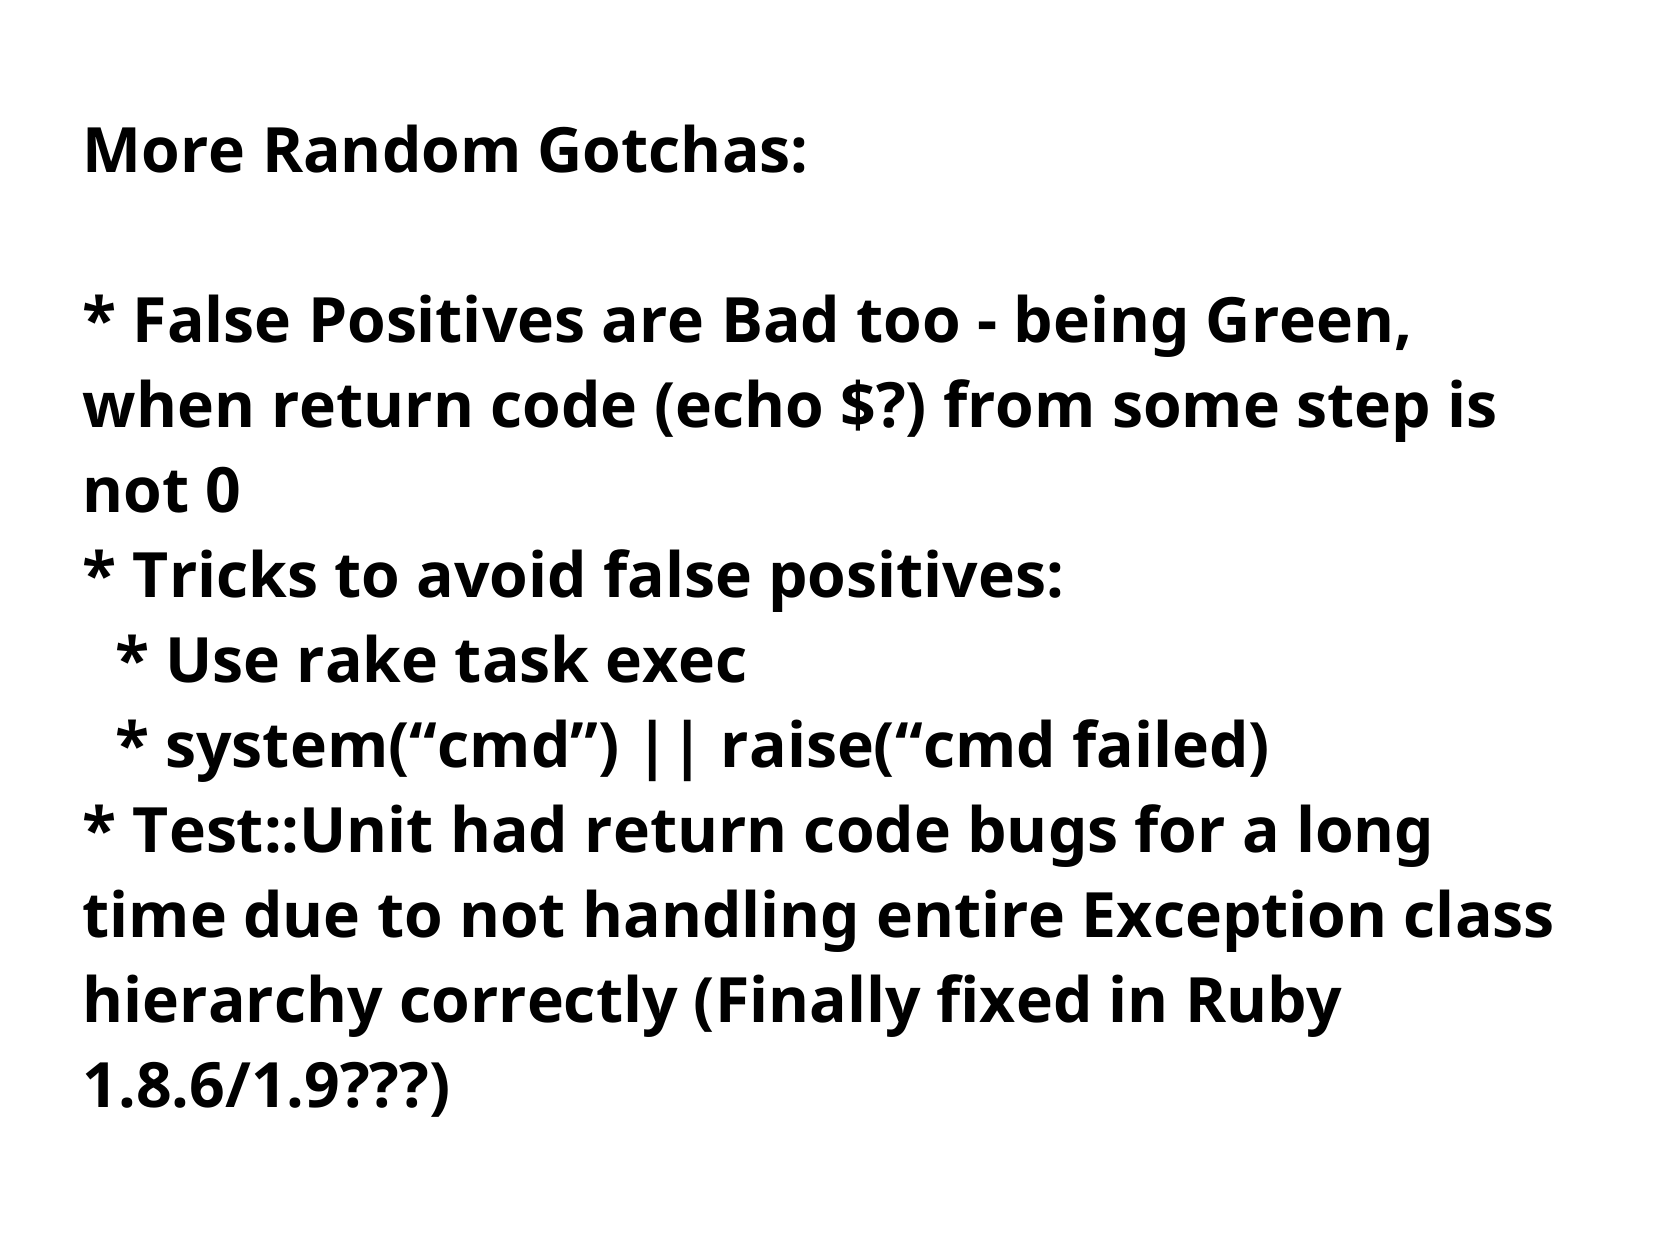

# More Random Gotchas: * False Positives are Bad too - being Green, when return code (echo $?) from some step is not 0 * Tricks to avoid false positives: * Use rake task exec * system(“cmd”) || raise(“cmd failed) * Test::Unit had return code bugs for a long time due to not handling entire Exception class hierarchy correctly (Finally fixed in Ruby 1.8.6/1.9???)